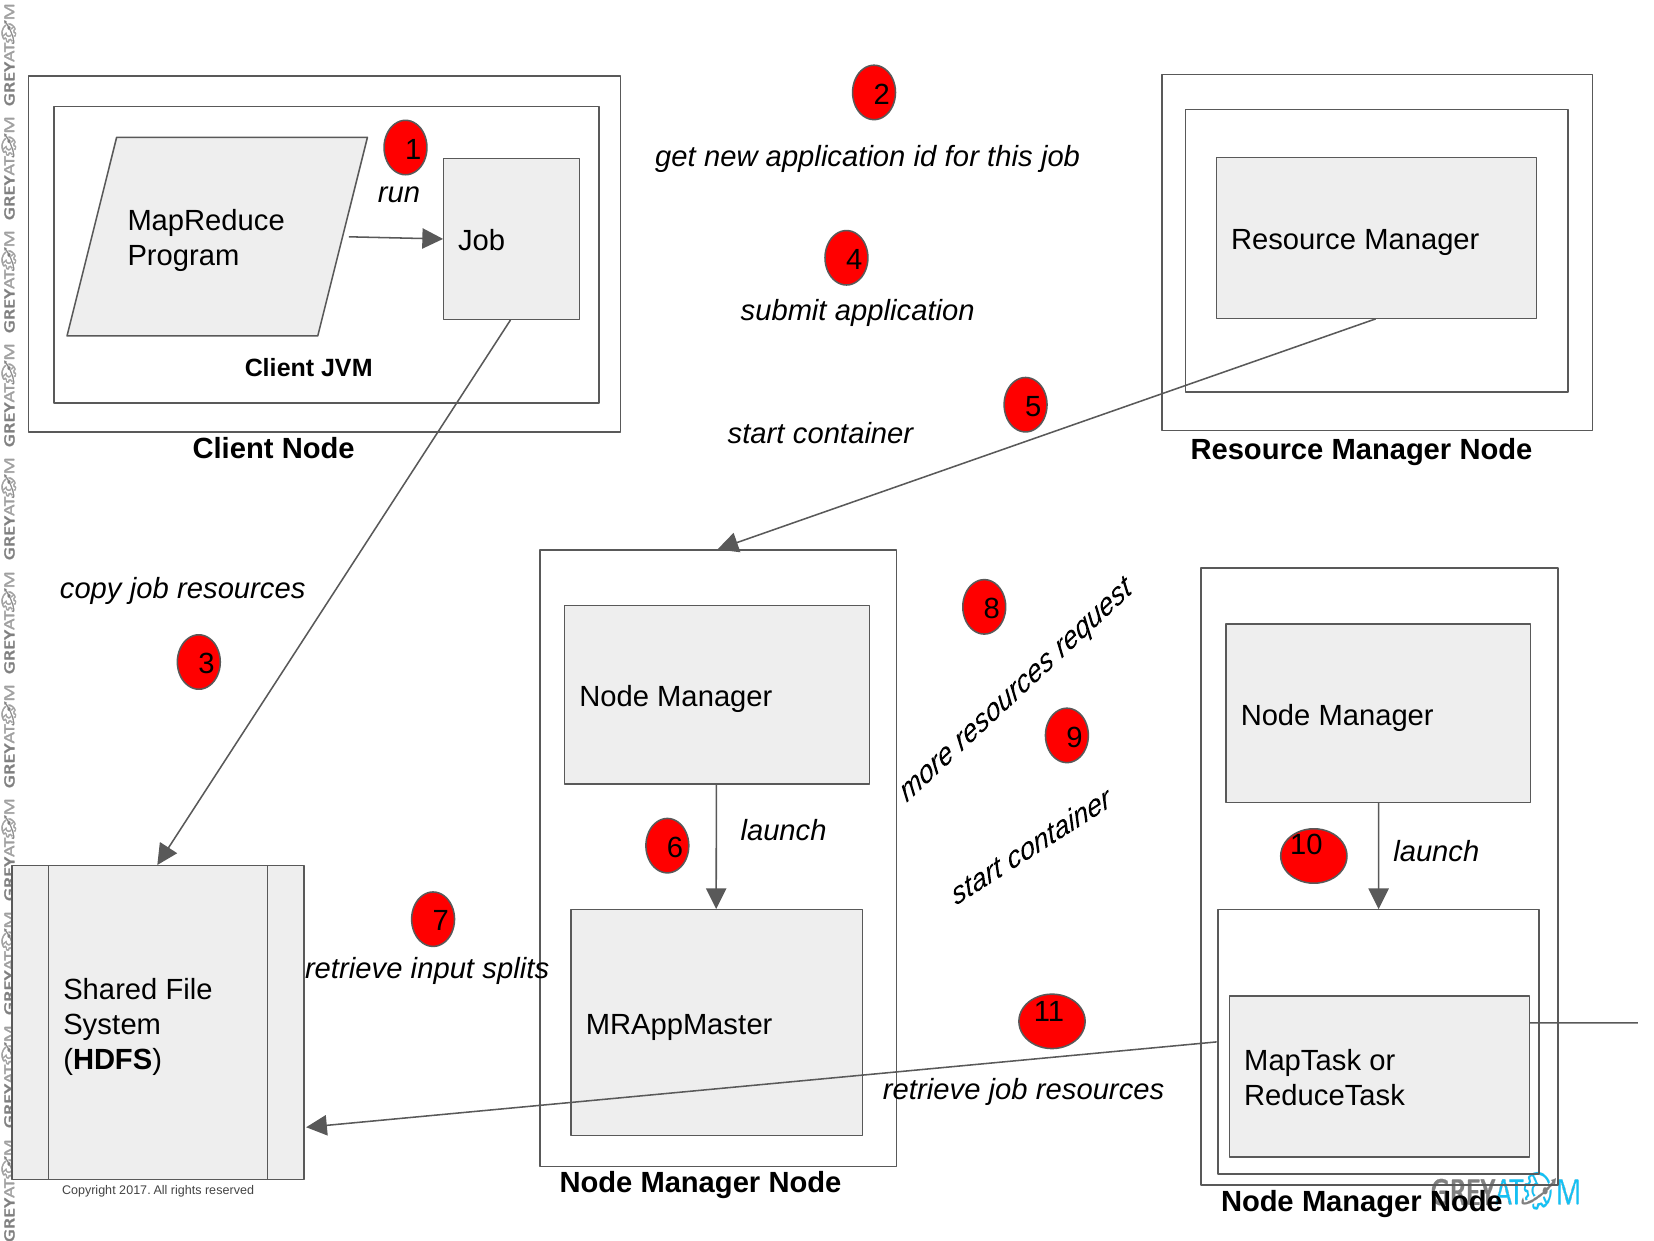

2
1
get new application id for this job
MapReduce Program
Resource Manager
run
Job
4
submit application
Client JVM
5
start container
Client Node
Resource Manager Node
copy job resources
8
more resources request
Node Manager
Node Manager
3
9
start container
launch
10
launch
6
Shared File System (HDFS)
7
MRAppMaster
retrieve input splits
11
MapTask or
ReduceTask
retrieve job resources
Node Manager Node
Node Manager Node